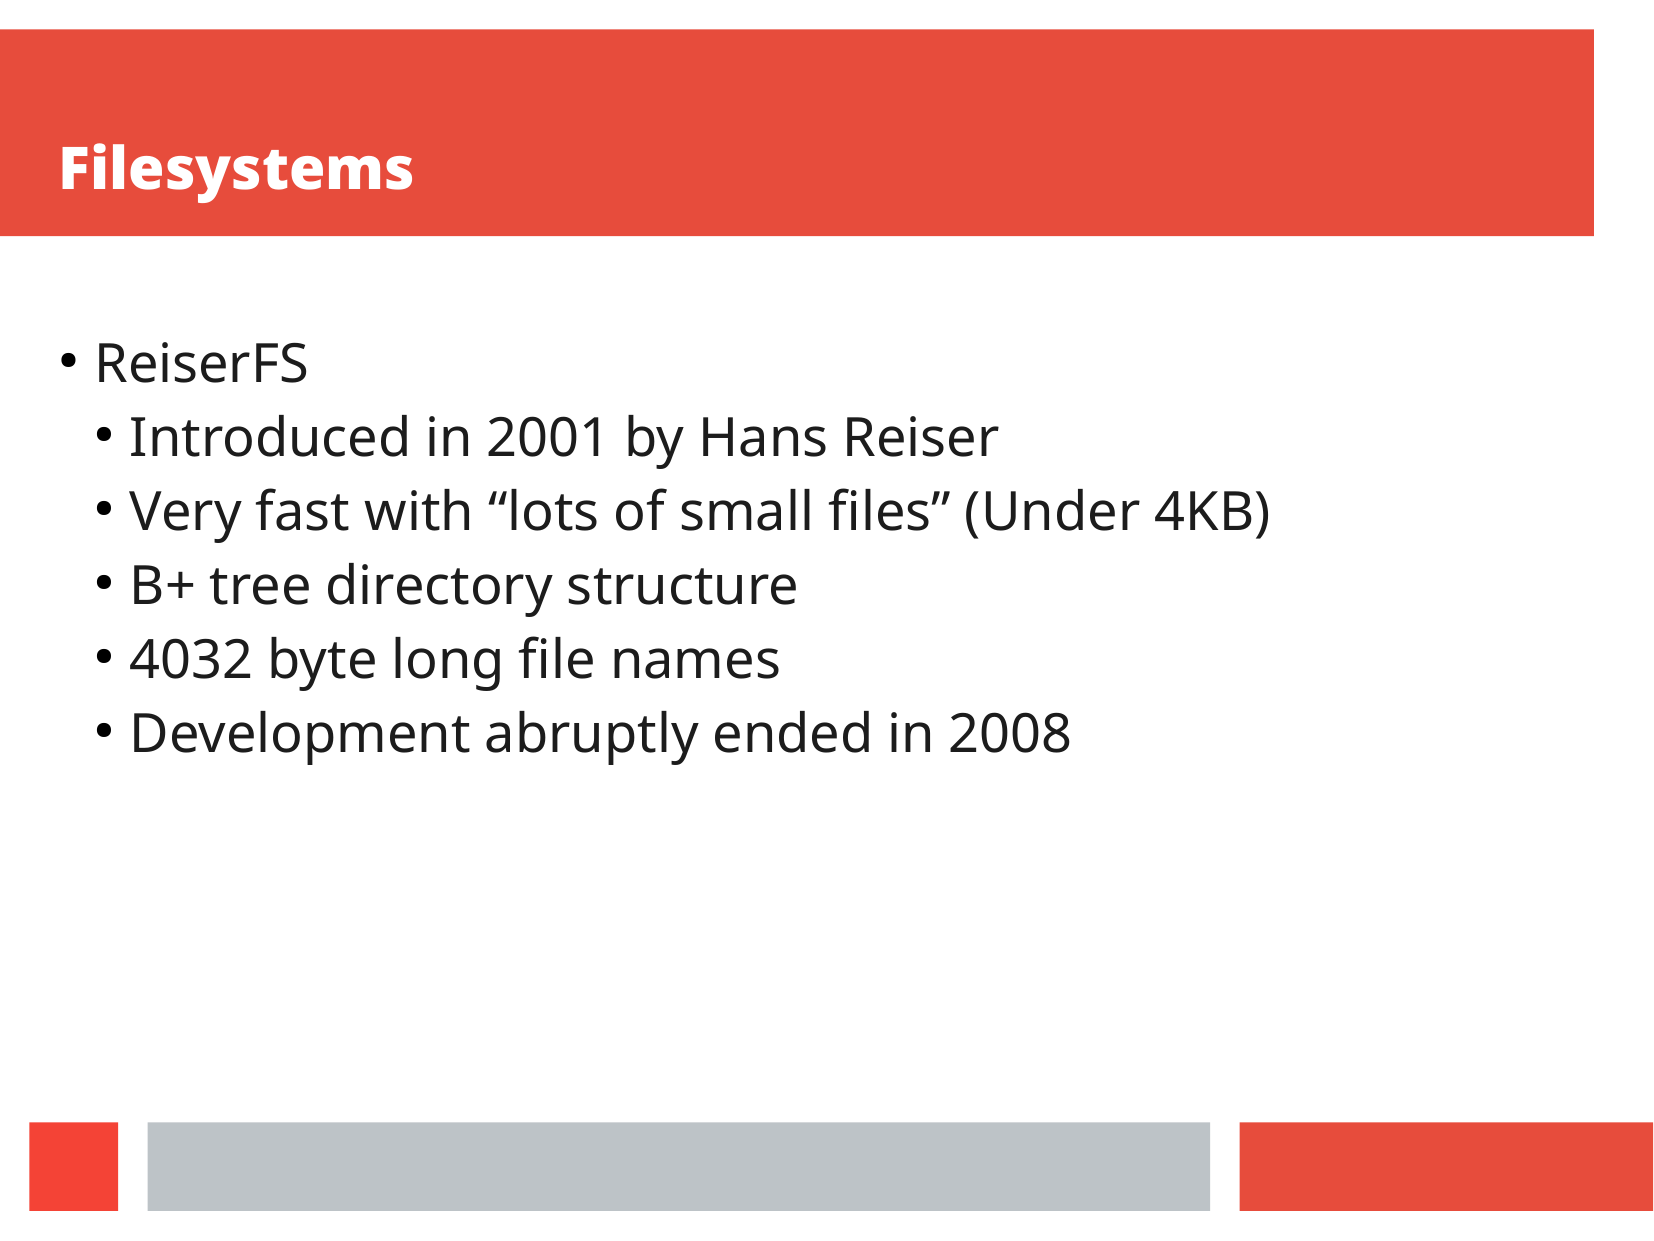

# Filesystems
ReiserFS
Introduced in 2001 by Hans Reiser
Very fast with “lots of small files” (Under 4KB)
B+ tree directory structure
4032 byte long file names
Development abruptly ended in 2008